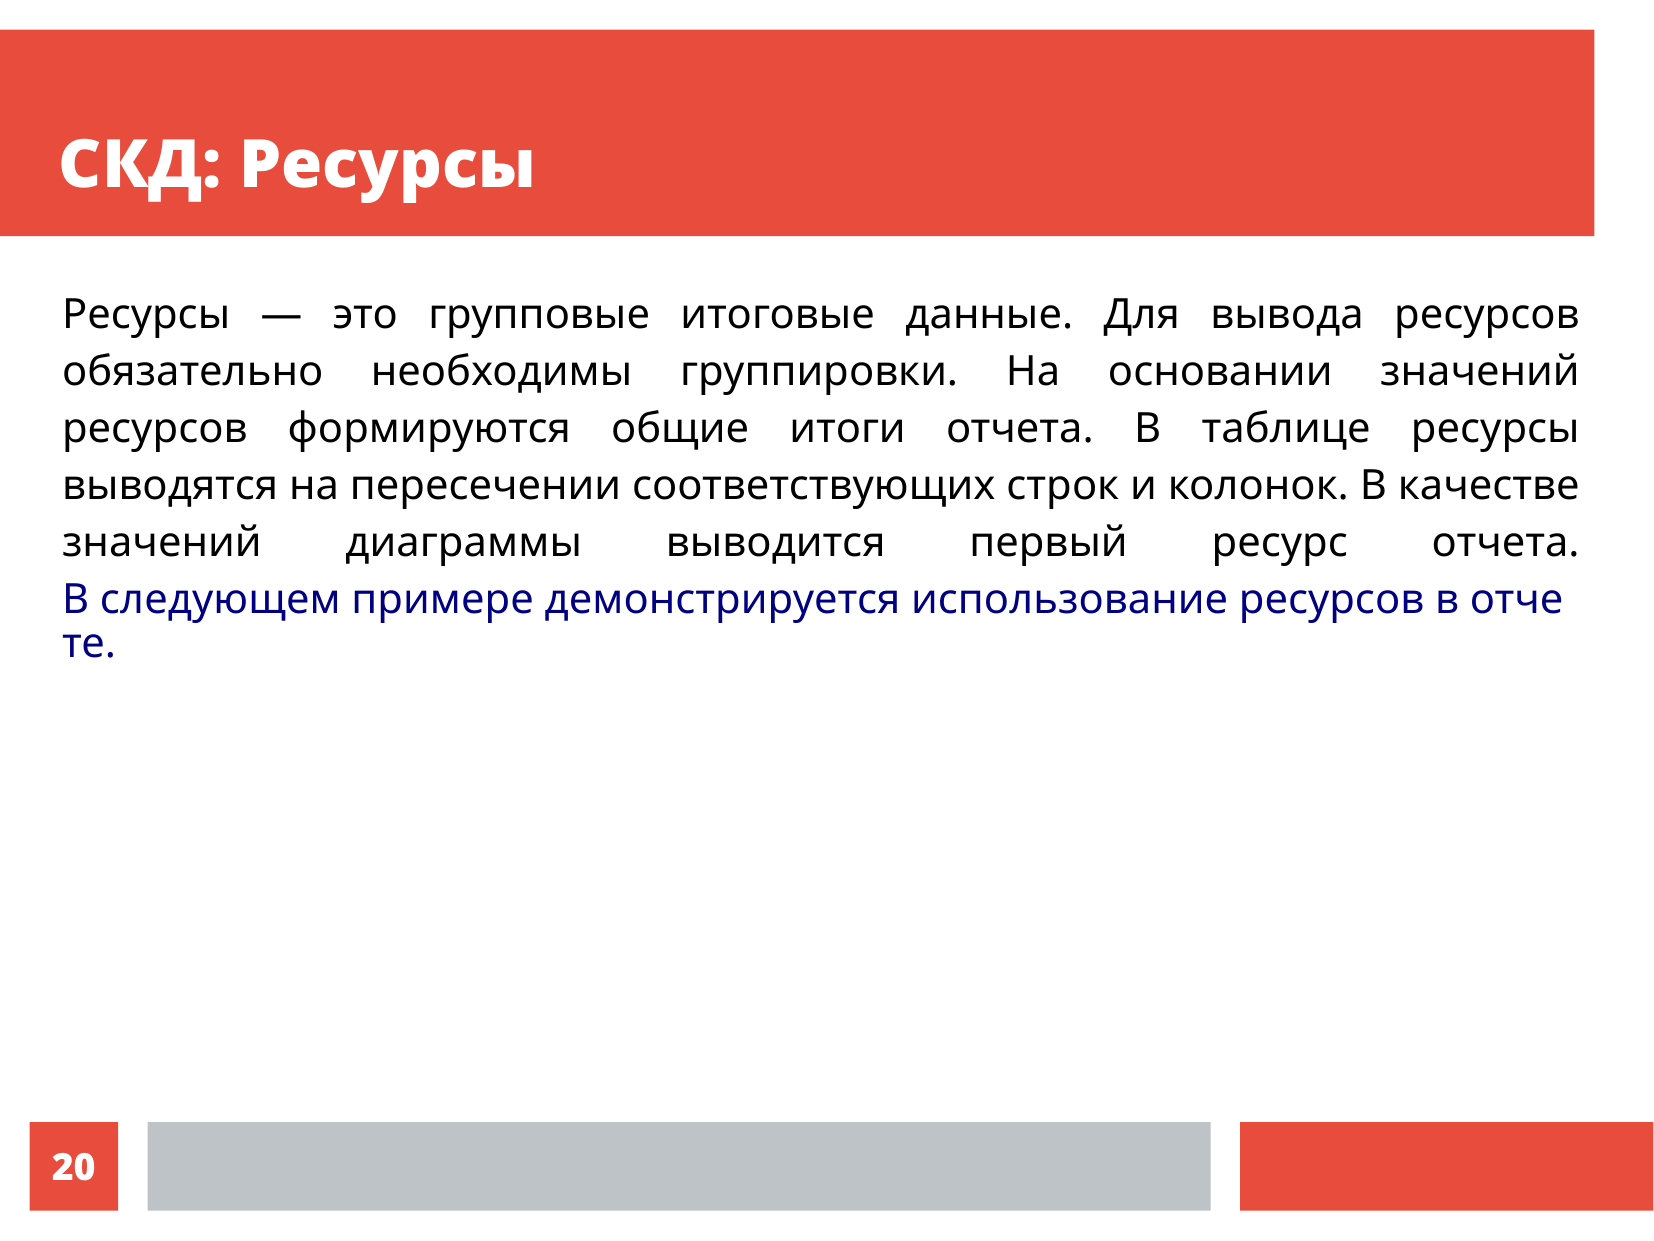

# СКД: Ресурсы
Ресурсы — это групповые итоговые данные. Для вывода ресурсов обязательно необходимы группировки. На основании значений ресурсов формируются общие итоги отчета. В таблице ресурсы выводятся на пересечении соответствующих строк и колонок. В качестве значений диаграммы выводится первый ресурс отчета. В следующем примере демонстрируется использование ресурсов в отчете.
20